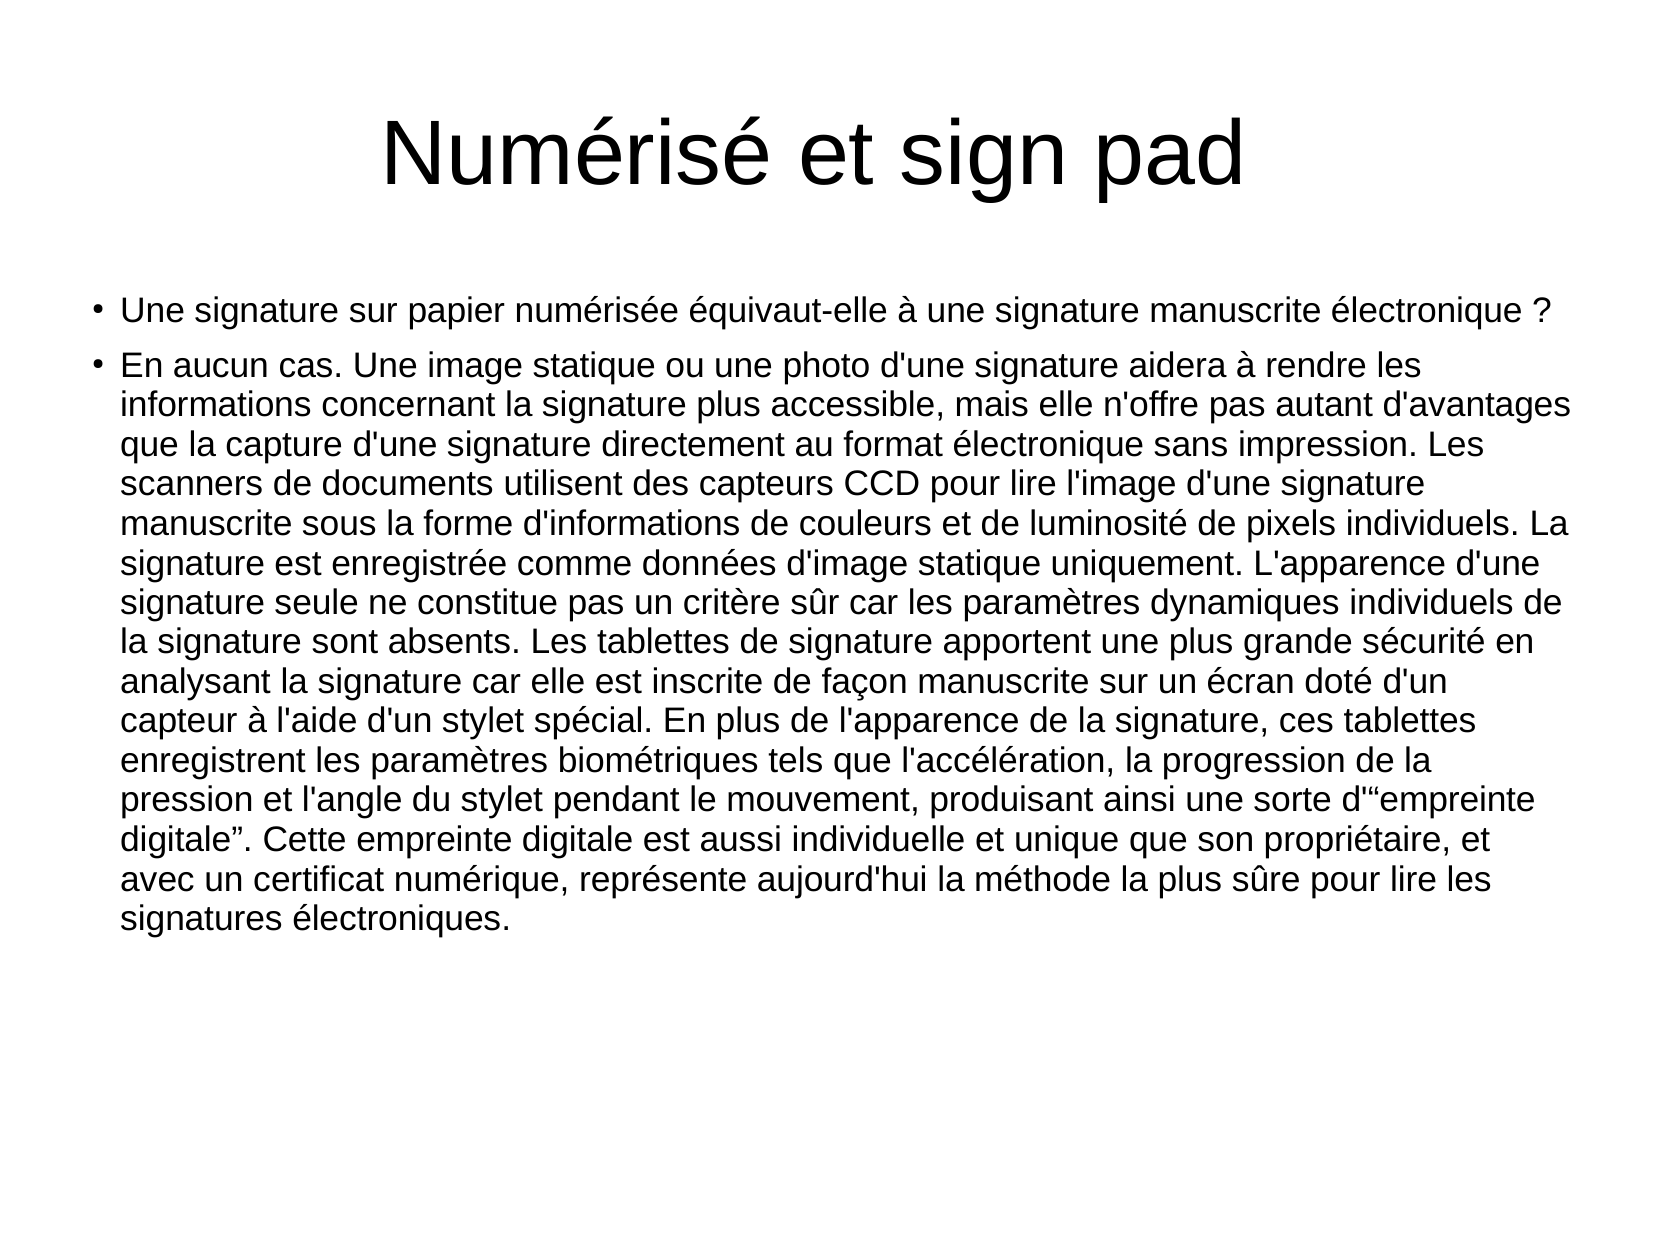

# Numérisé et sign pad
Une signature sur papier numérisée équivaut-elle à une signature manuscrite électronique ?
En aucun cas. Une image statique ou une photo d'une signature aidera à rendre les informations concernant la signature plus accessible, mais elle n'offre pas autant d'avantages que la capture d'une signature directement au format électronique sans impression. Les scanners de documents utilisent des capteurs CCD pour lire l'image d'une signature manuscrite sous la forme d'informations de couleurs et de luminosité de pixels individuels. La signature est enregistrée comme données d'image statique uniquement. L'apparence d'une signature seule ne constitue pas un critère sûr car les paramètres dynamiques individuels de la signature sont absents. Les tablettes de signature apportent une plus grande sécurité en analysant la signature car elle est inscrite de façon manuscrite sur un écran doté d'un capteur à l'aide d'un stylet spécial. En plus de l'apparence de la signature, ces tablettes enregistrent les paramètres biométriques tels que l'accélération, la progression de la pression et l'angle du stylet pendant le mouvement, produisant ainsi une sorte d'“empreinte digitale”. Cette empreinte digitale est aussi individuelle et unique que son propriétaire, et avec un certificat numérique, représente aujourd'hui la méthode la plus sûre pour lire les signatures électroniques.